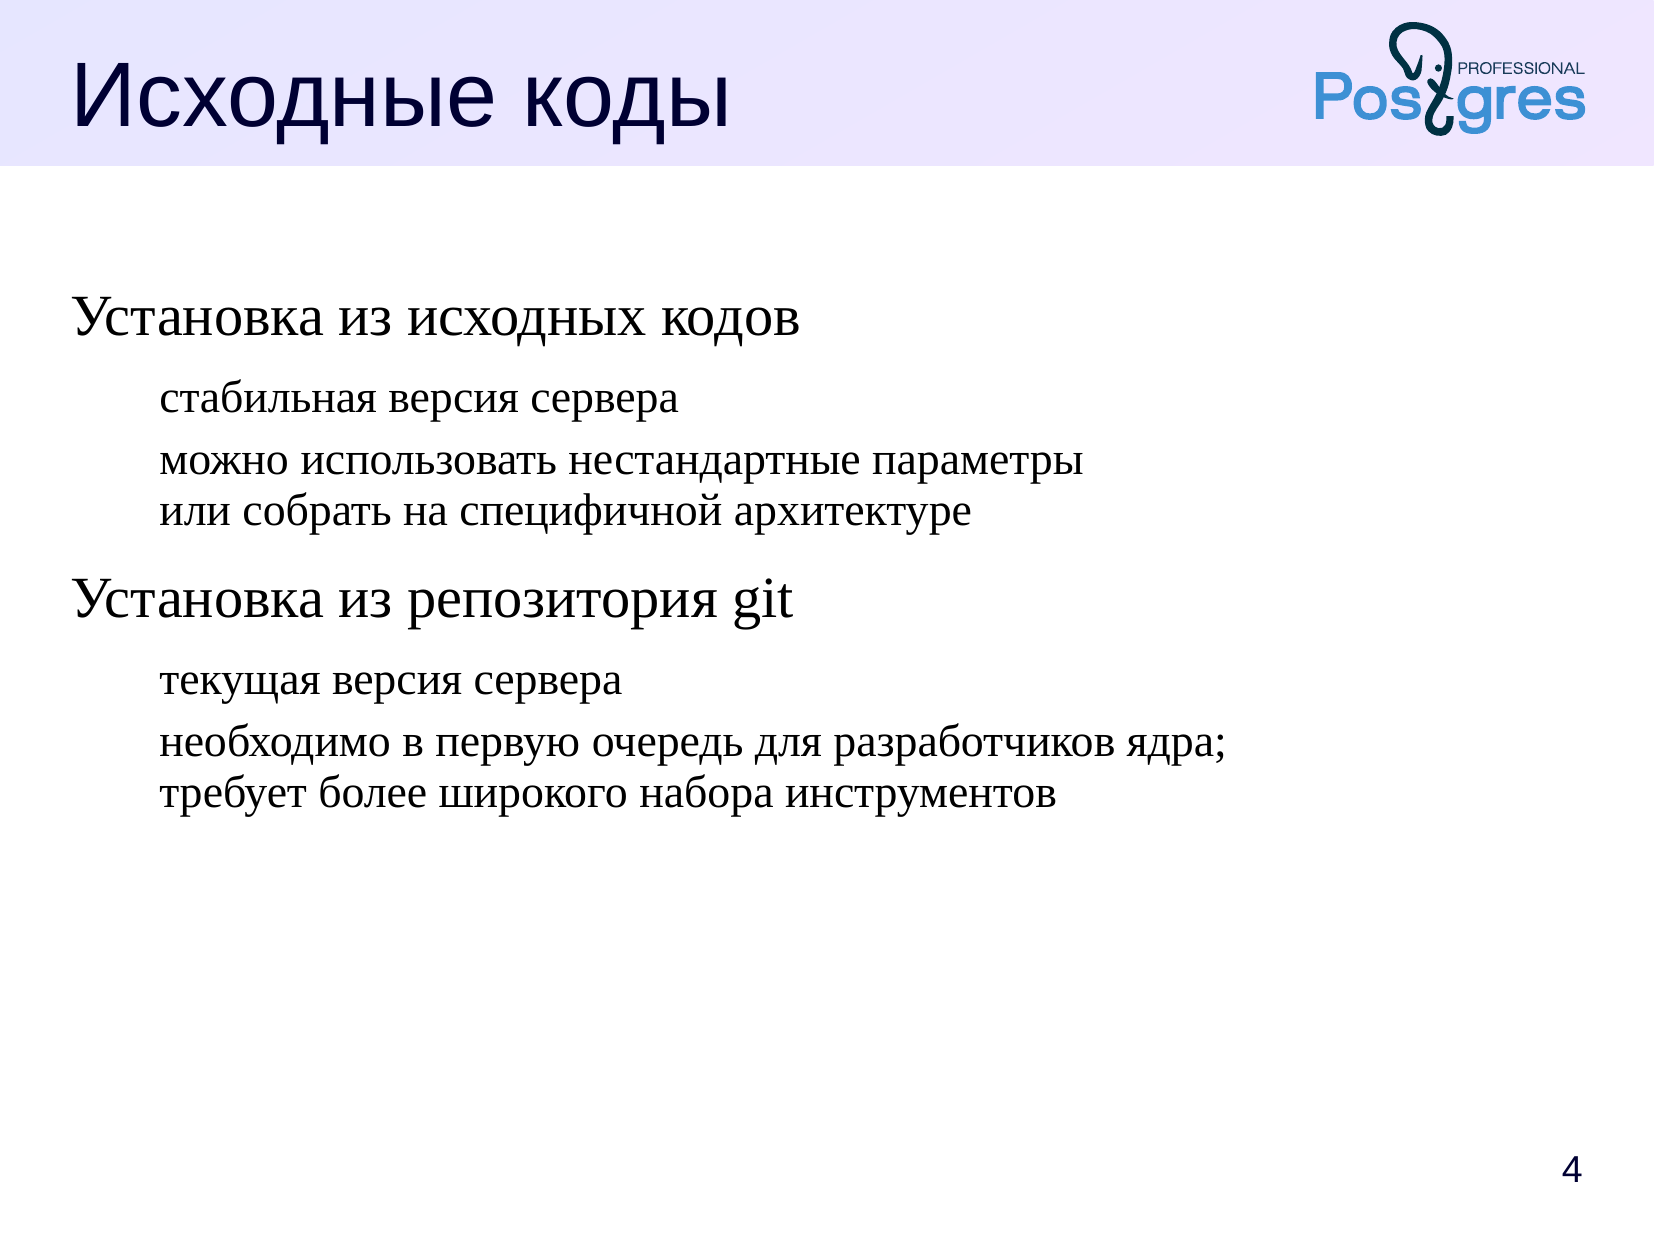

# Исходные коды
Установка из исходных кодов
стабильная версия сервера
можно использовать нестандартные параметры
или собрать на специфичной архитектуре
Установка из репозитория git
текущая версия сервера
необходимо в первую очередь для разработчиков ядра;
требует более широкого набора инструментов